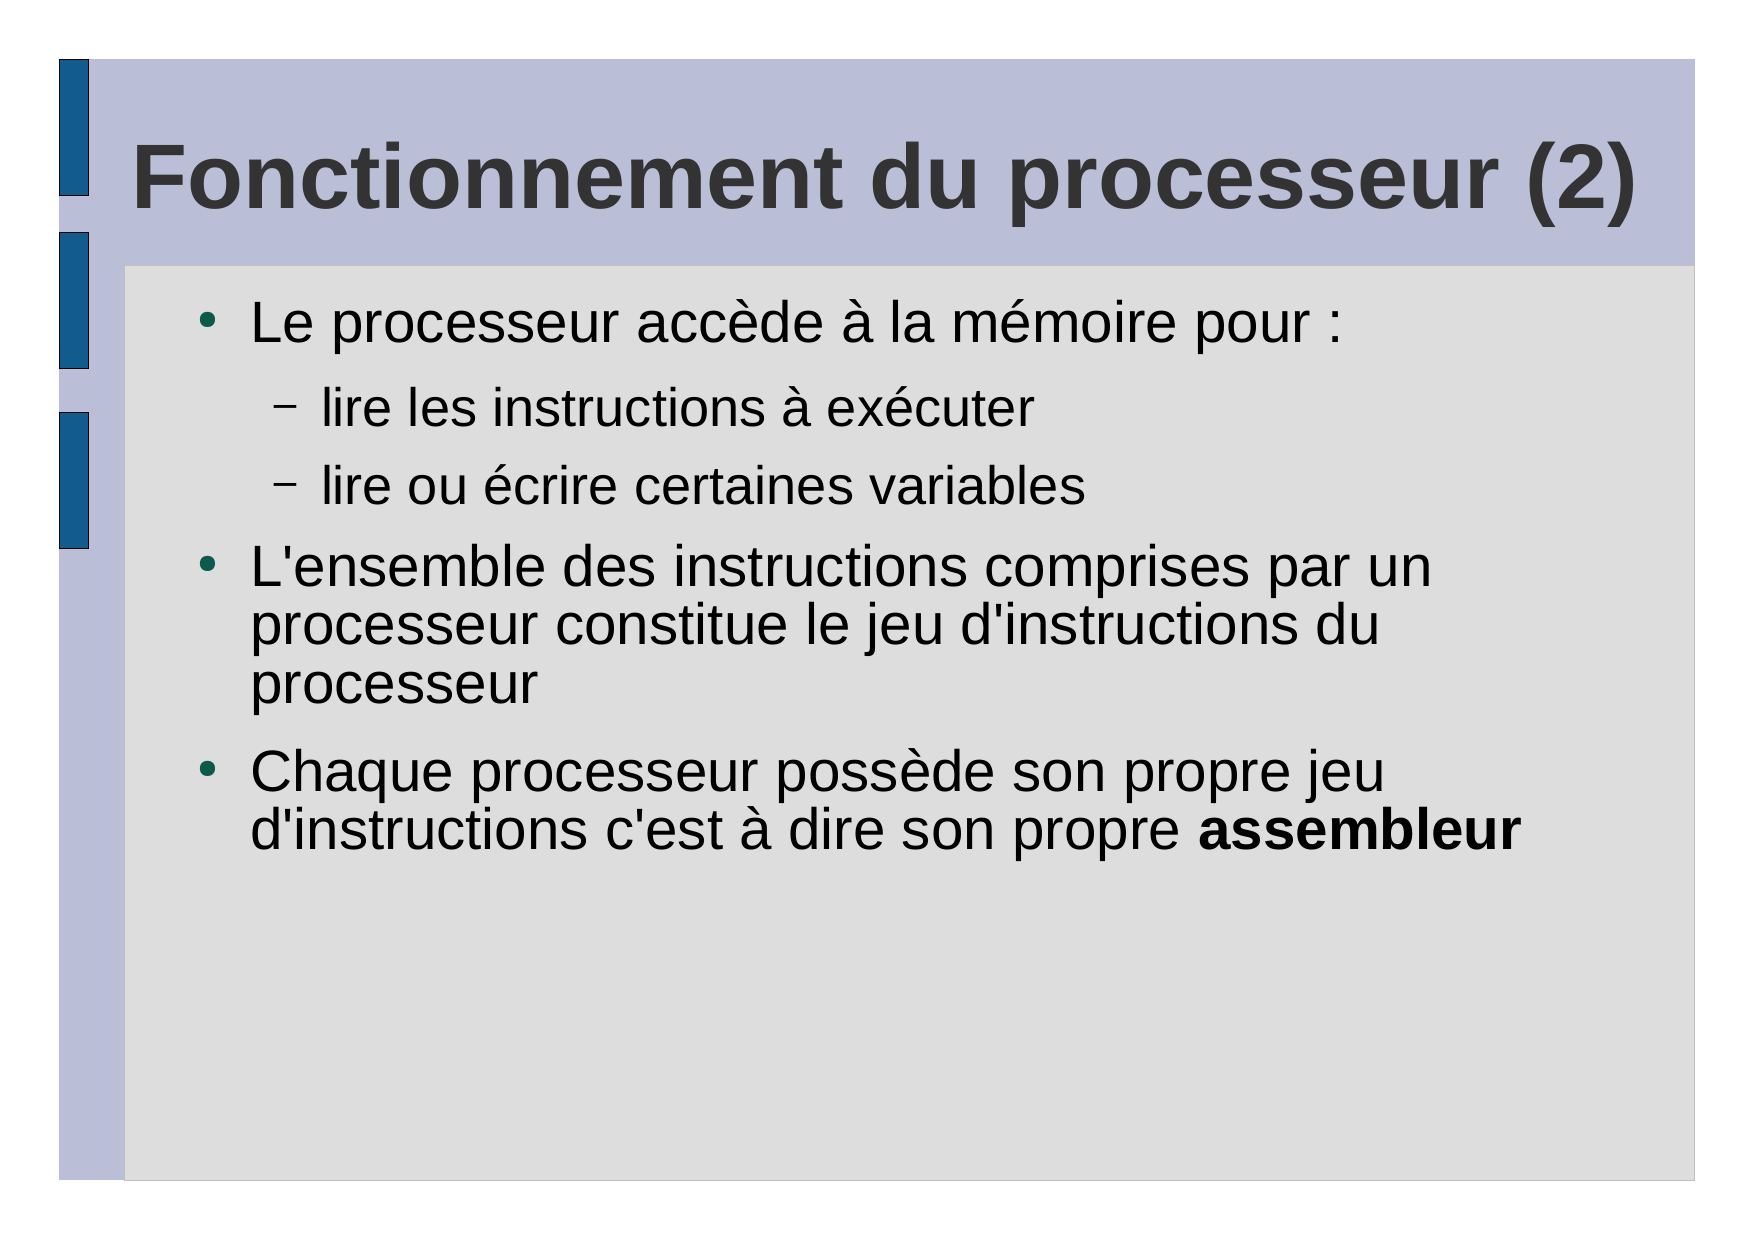

# Fonctionnement du processeur (2)
Le processeur accède à la mémoire pour :
lire les instructions à exécuter
lire ou écrire certaines variables
L'ensemble des instructions comprises par un processeur constitue le jeu d'instructions du processeur
Chaque processeur possède son propre jeu d'instructions c'est à dire son propre assembleur